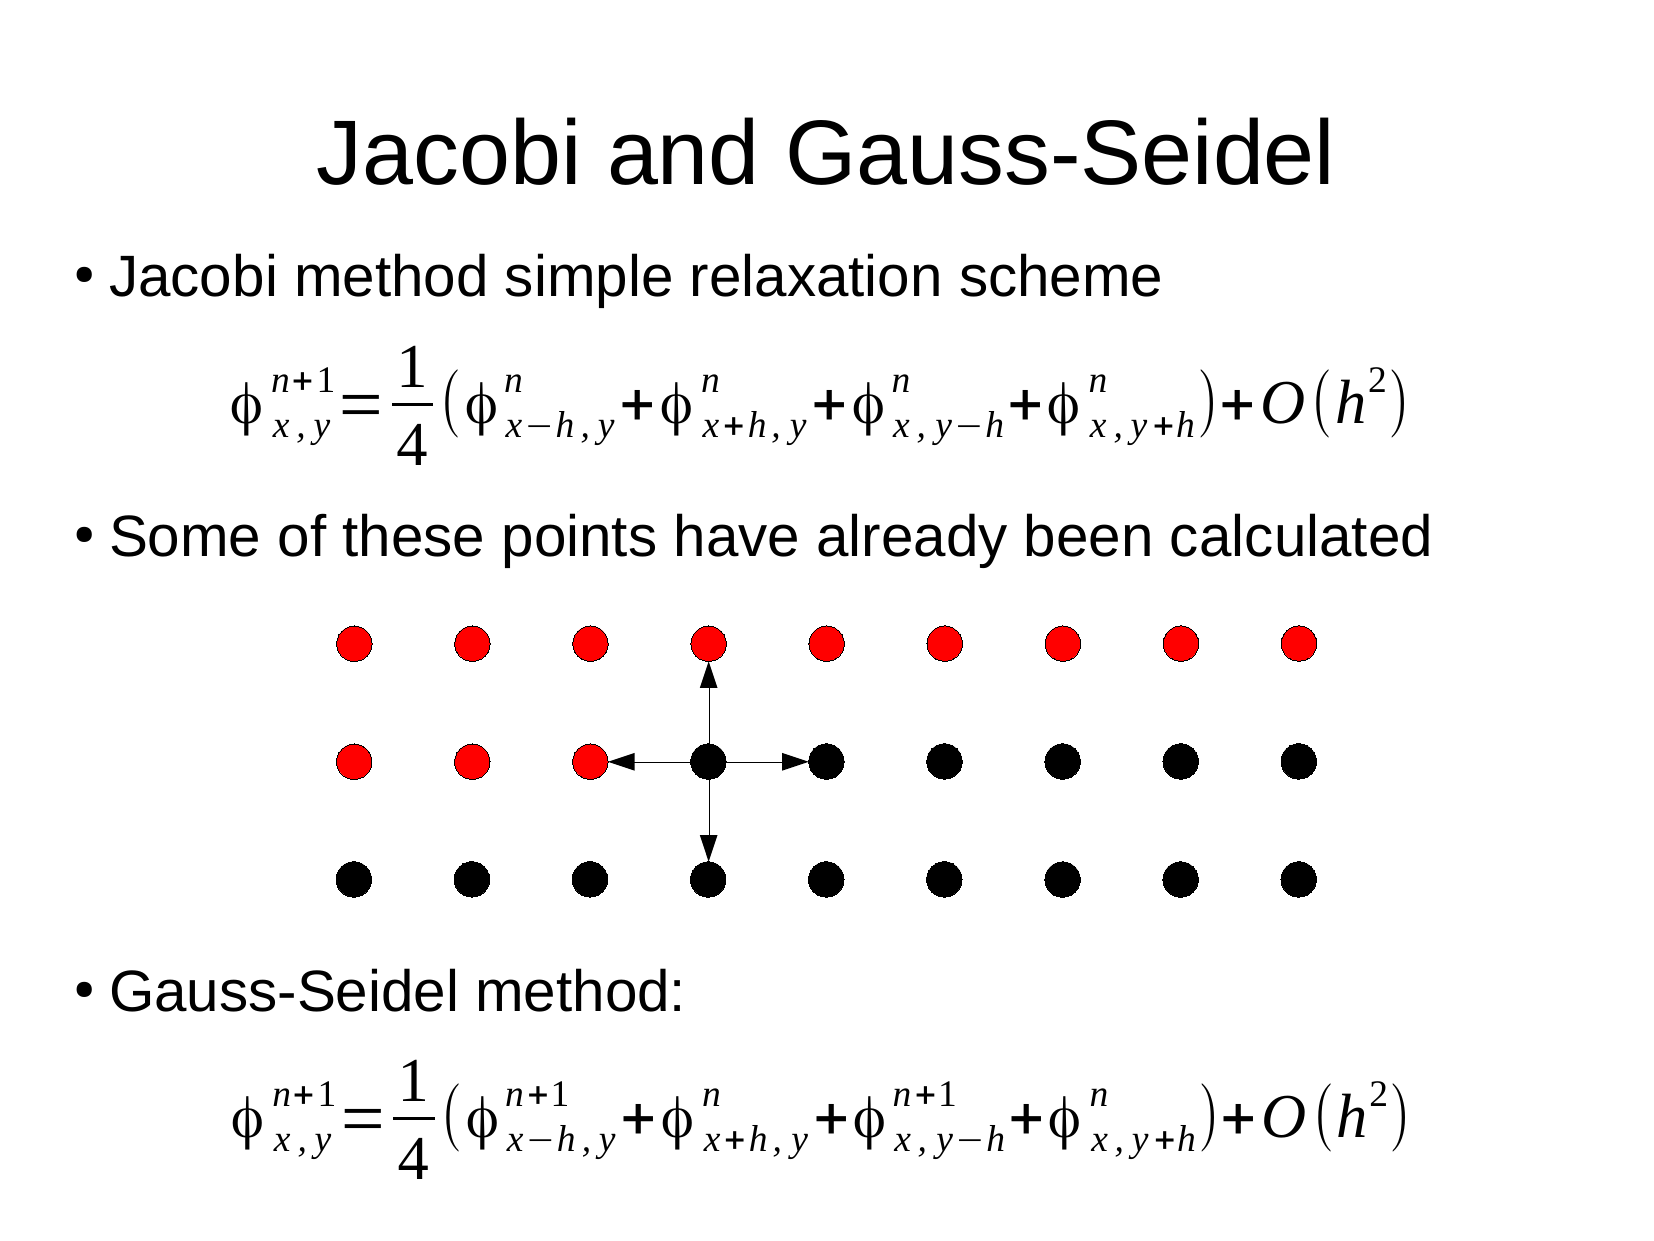

# Jacobi and Gauss-Seidel
Jacobi method simple relaxation scheme
Some of these points have already been calculated
Gauss-Seidel method: